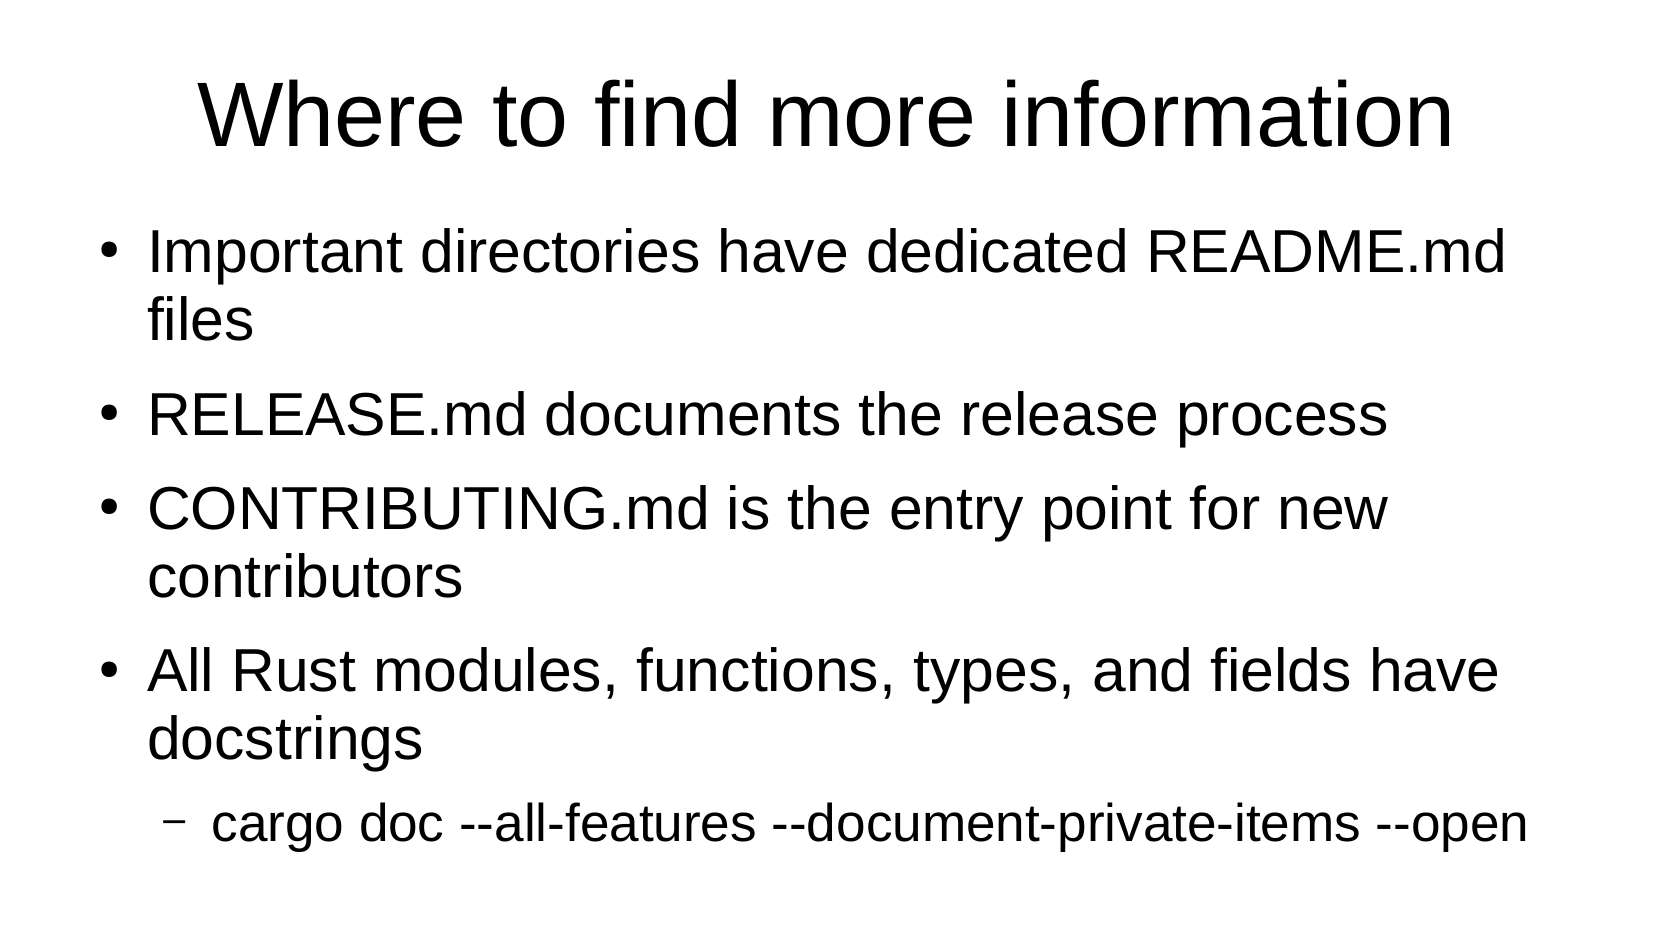

# Where to find more information
Important directories have dedicated README.md files
RELEASE.md documents the release process
CONTRIBUTING.md is the entry point for new contributors
All Rust modules, functions, types, and fields have docstrings
cargo doc --all-features --document-private-items --open